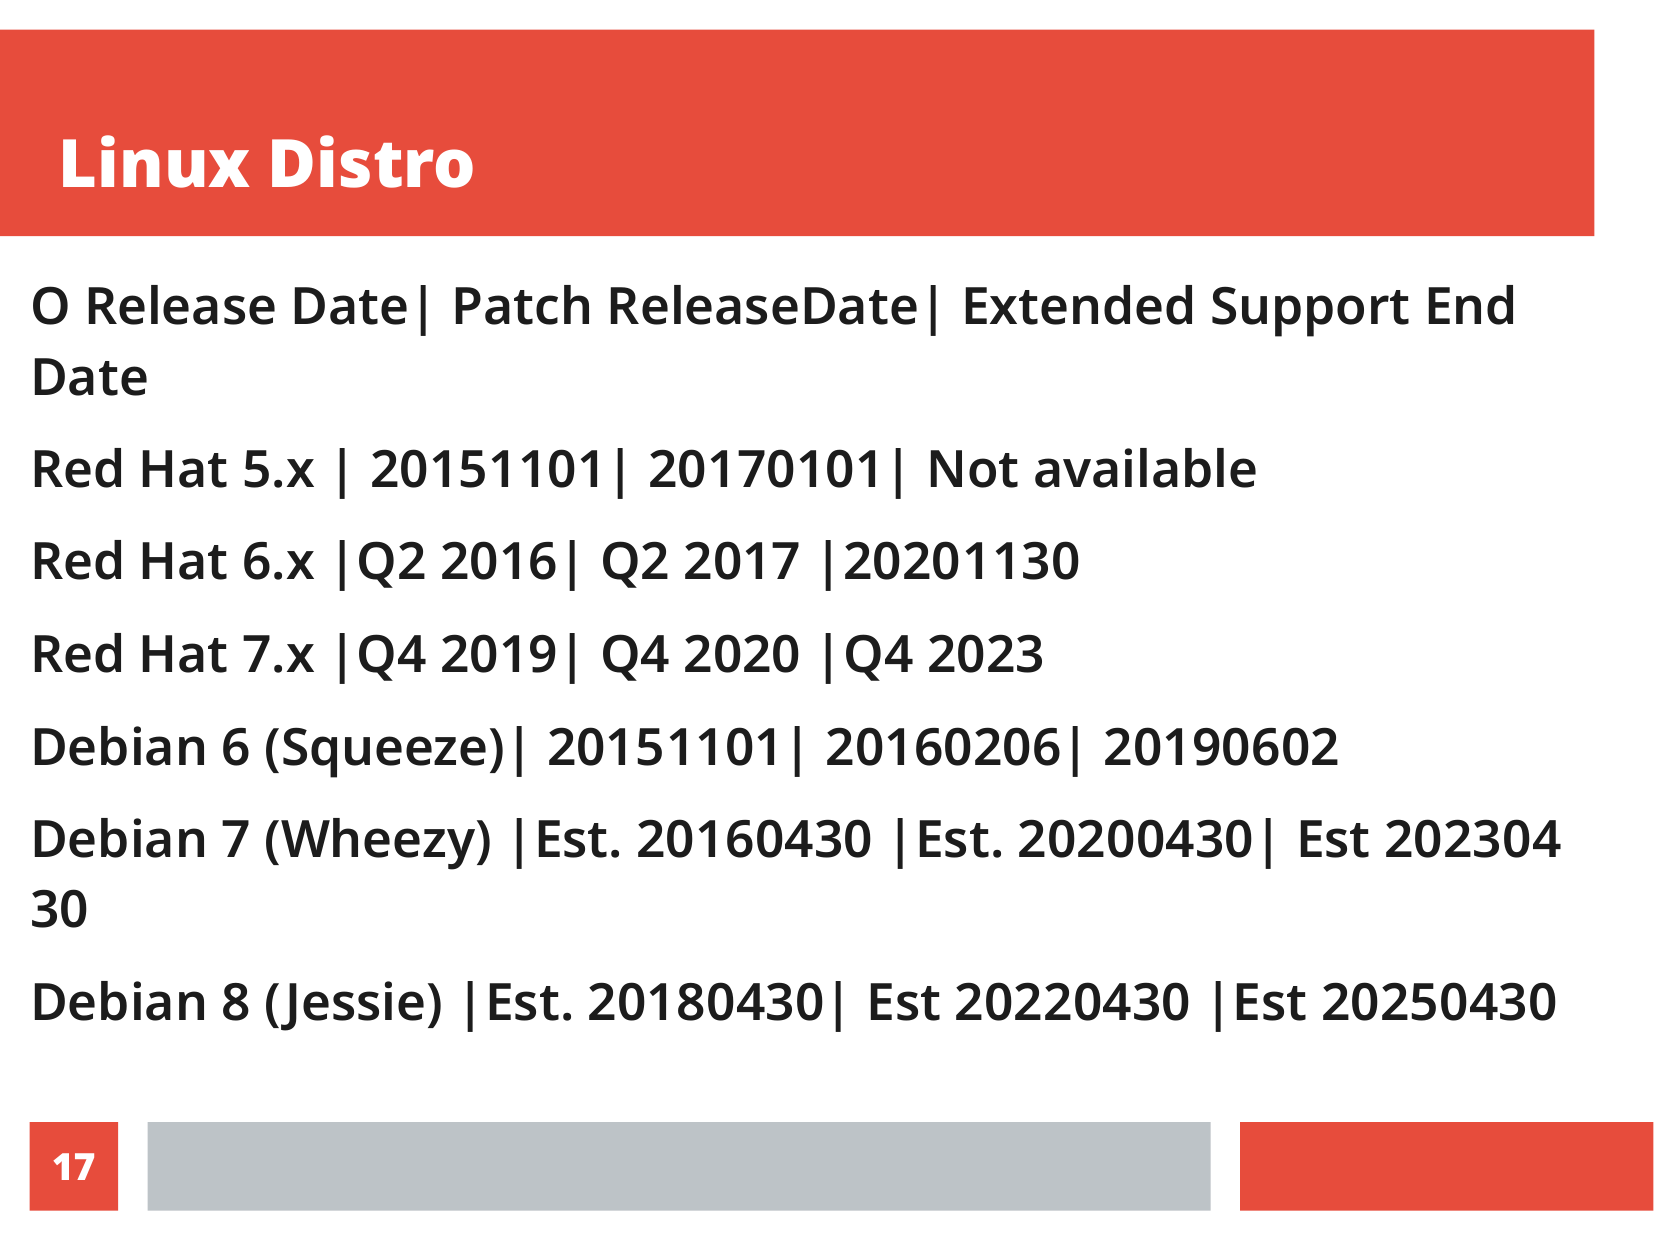

# Linux Distro
O Release Date| Patch ReleaseDate| Extended Support End Date
Red Hat 5.x | 2015­11­01| 2017­01­01| Not available
Red Hat 6.x |Q2 2016| Q2 2017 |2020­11­30
Red Hat 7.x |Q4 2019| Q4 2020 |Q4 2023
Debian 6 (Squeeze)| 2015­11­01| 2016­02­06| 2019­06­02
Debian 7 (Wheezy) |Est. 2016­04­30 |Est. 2020­04­30| Est 2023­04­30
Debian 8 (Jessie) |Est. 2018­04­30| Est 2022­04­30 |Est 2025­04­30
17